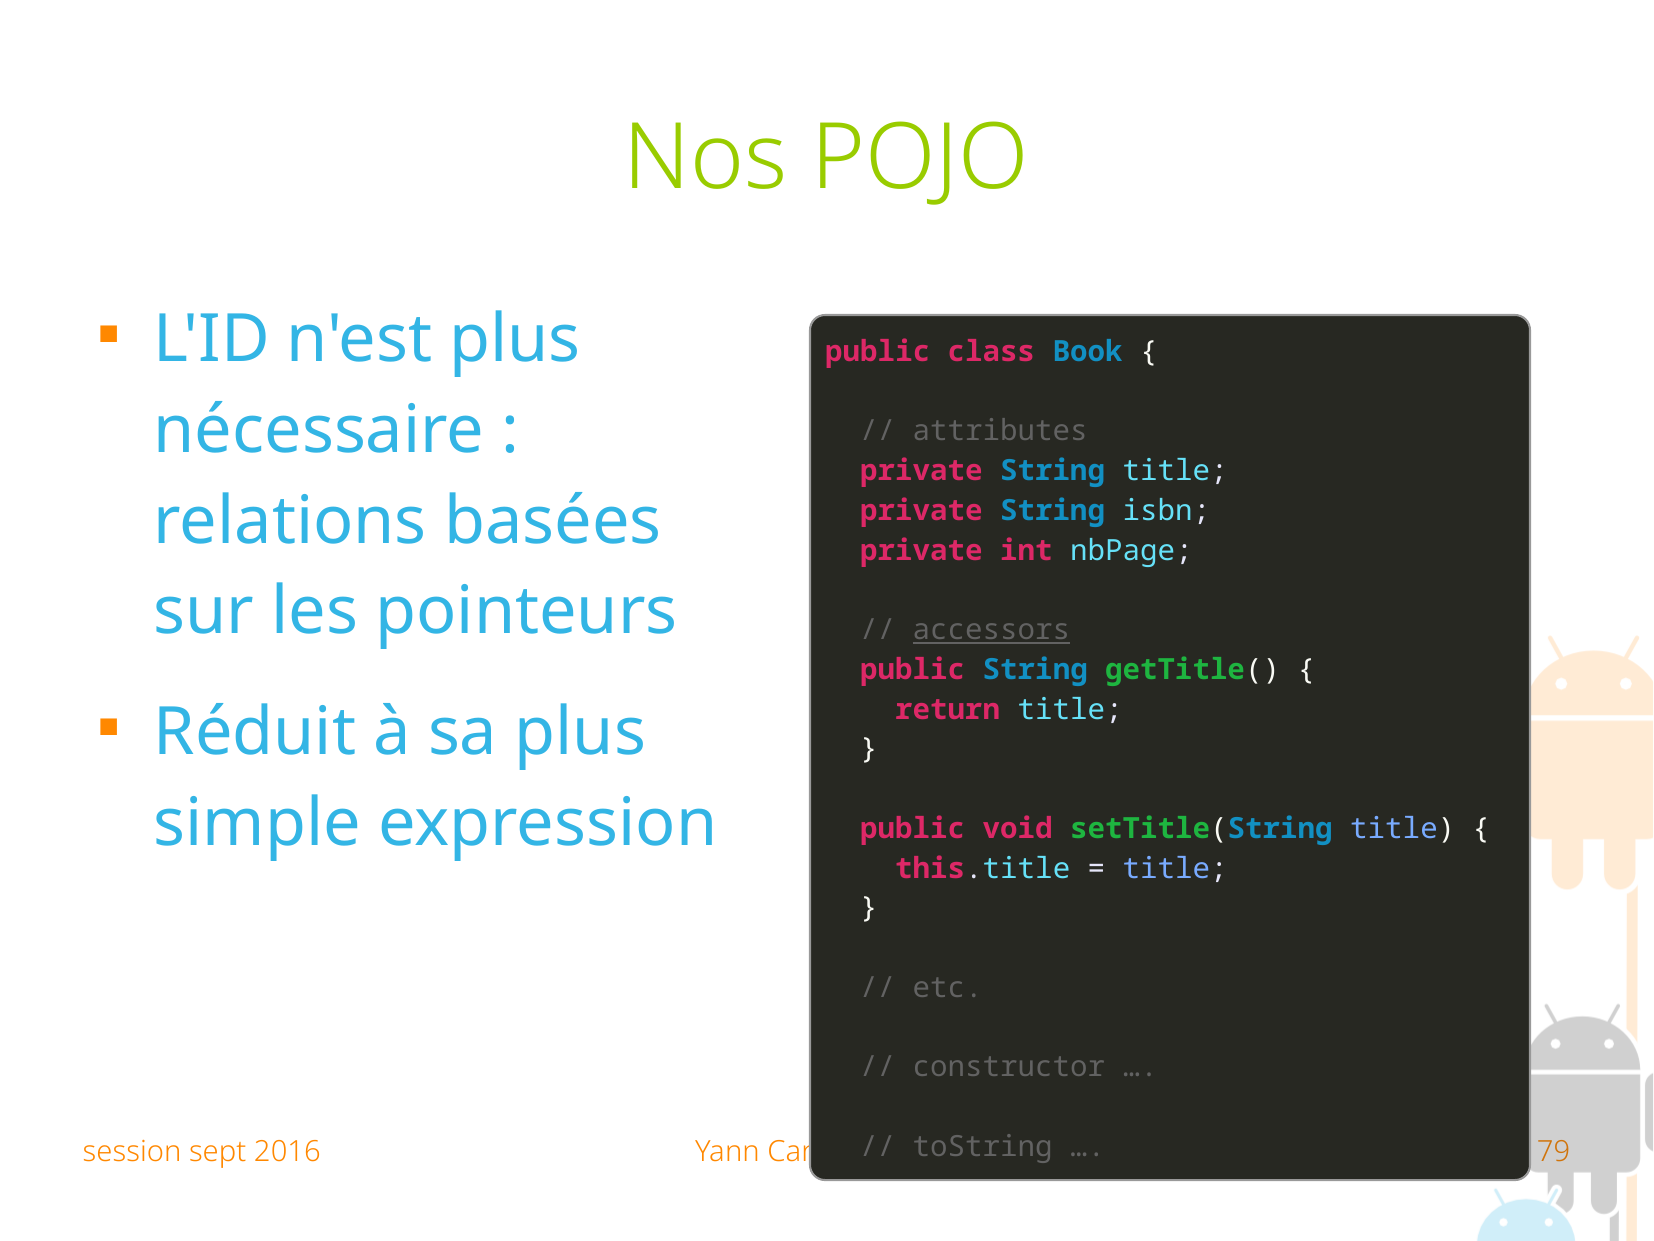

# Nos POJO
L'ID n'est plus nécessaire : relations basées sur les pointeurs
Réduit à sa plus simple expression
public class Book {
 // attributes
 private String title;
 private String isbn;
 private int nbPage;
 // accessors
 public String getTitle() {
 return title;
 }
 public void setTitle(String title) {
 this.title = title;
 }
 // etc.
 // constructor ….
 // toString ….
session sept 2016
Yann Caron (c) 2014
79